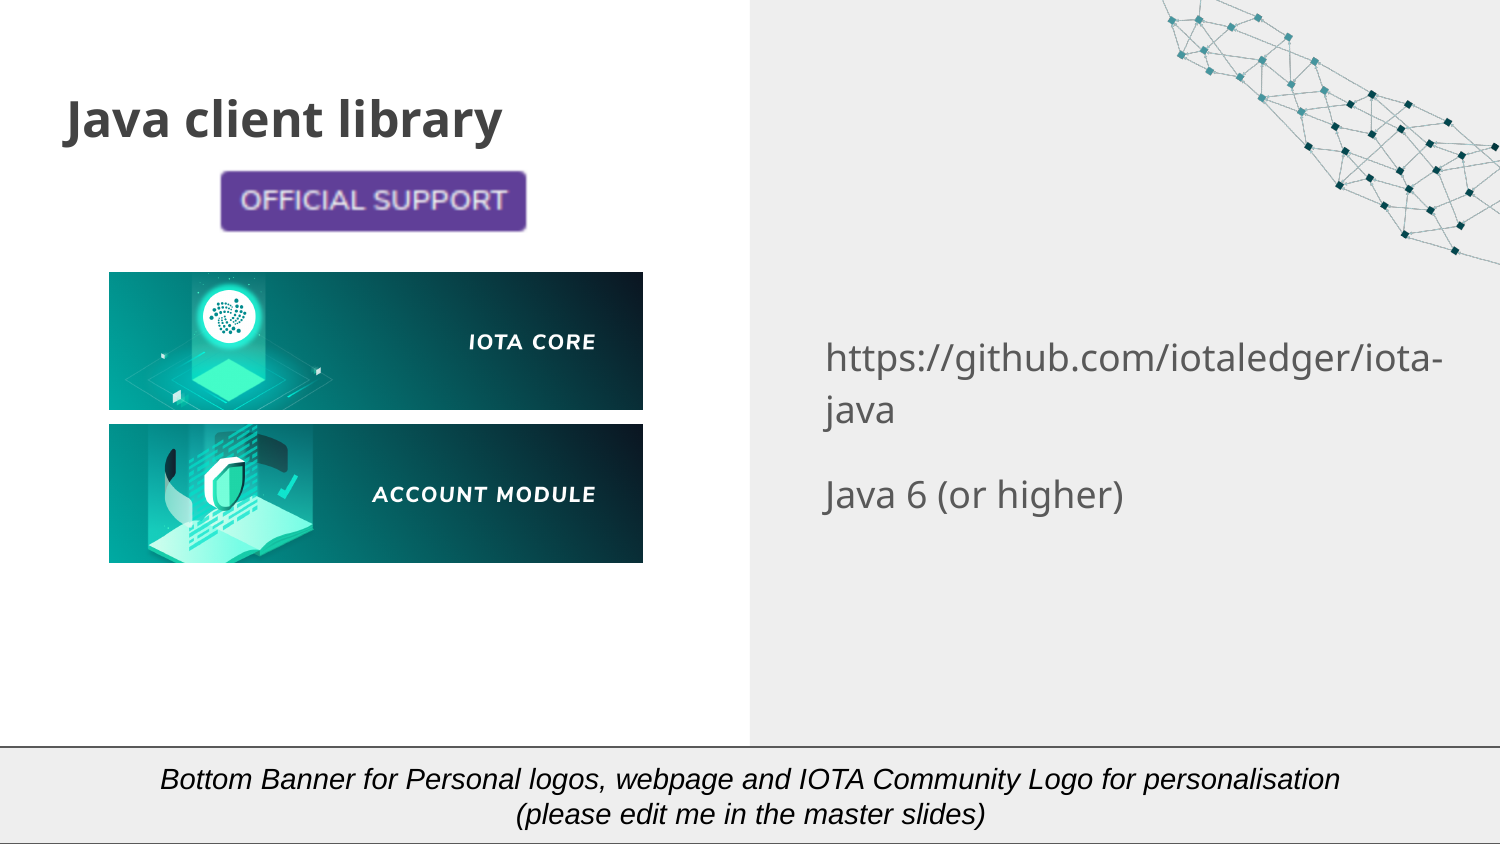

# Java client library
https://github.com/iotaledger/iota-java
Java 6 (or higher)